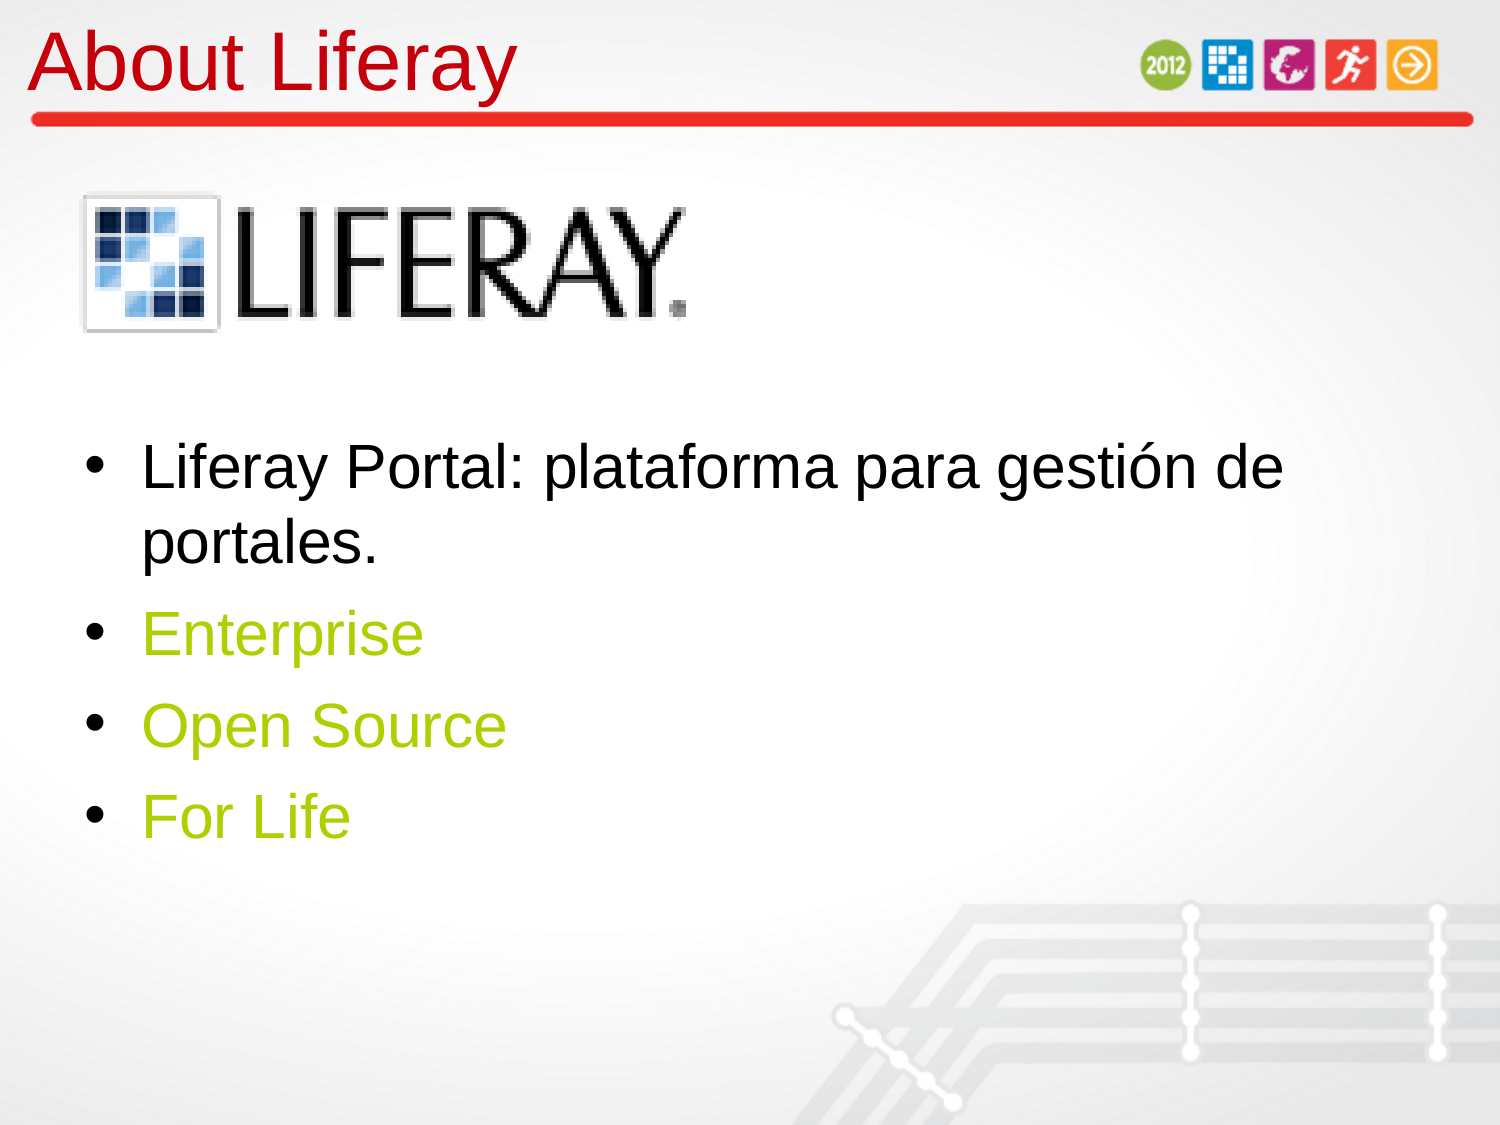

# About Liferay
Liferay Portal: plataforma para gestión de portales.
Enterprise
Open Source
For Life